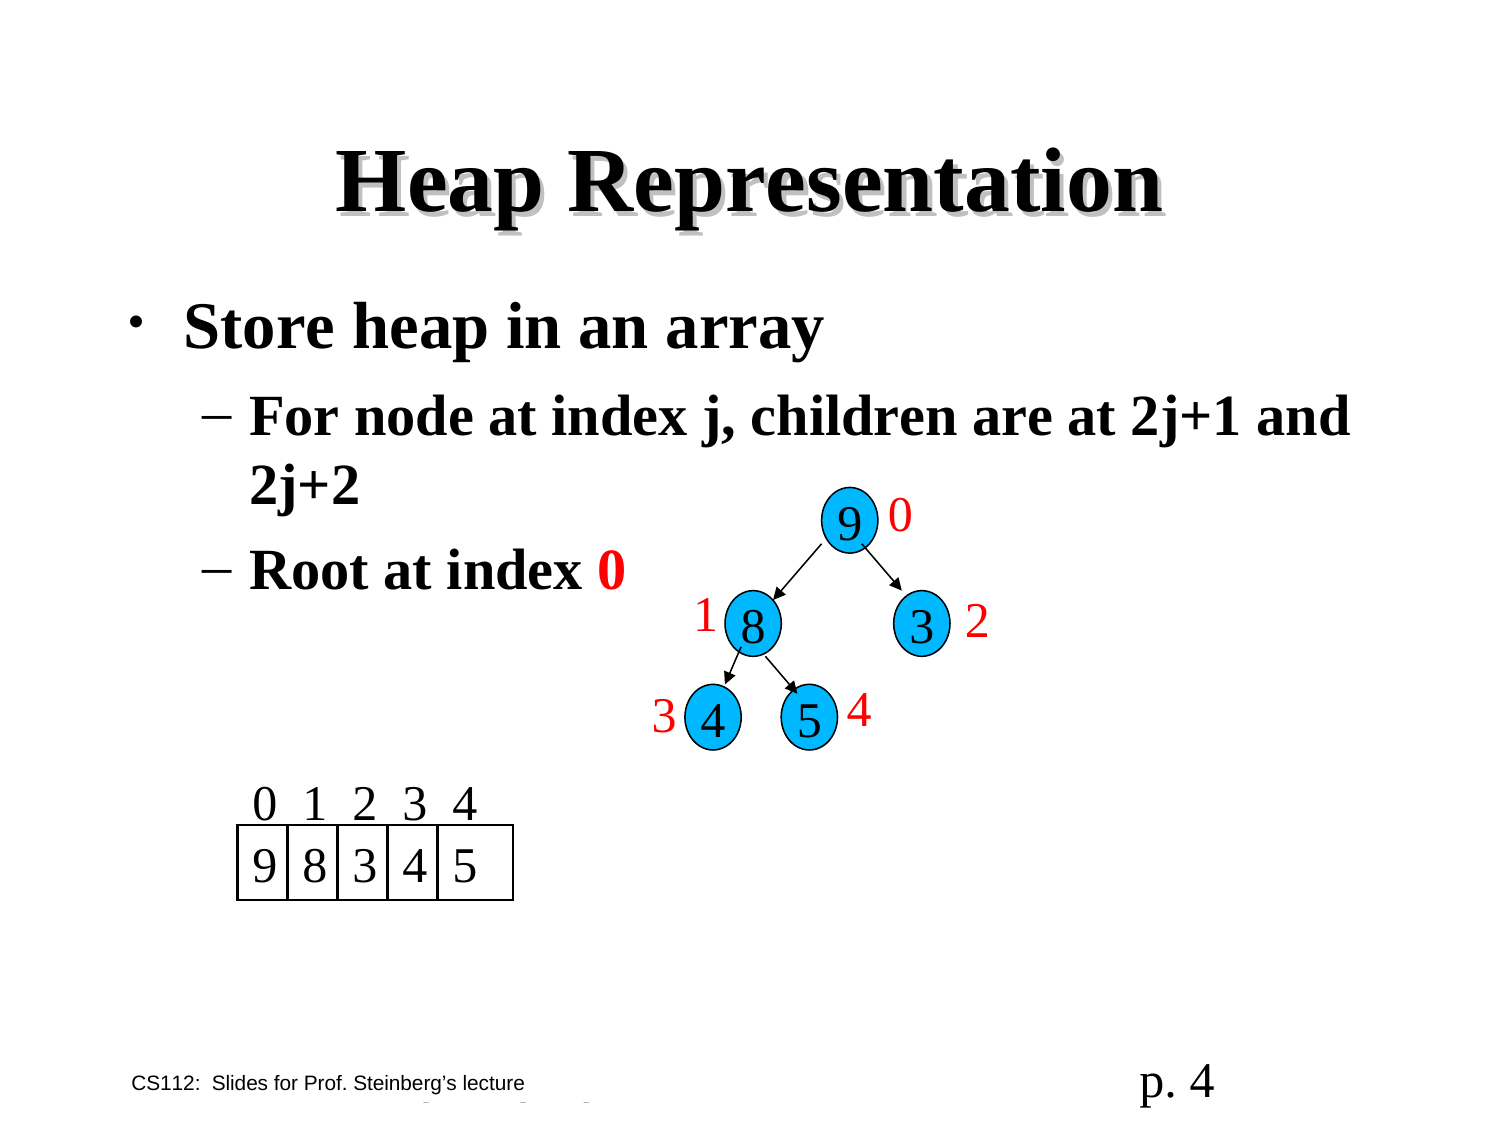

# Heap Representation
Store heap in an array
For node at index j, children are at 2j+1 and 2j+2
Root at index 0
0
9
1
2
8
3
4
3
4
5
0 1 2 3 4
9 8 3 4 5